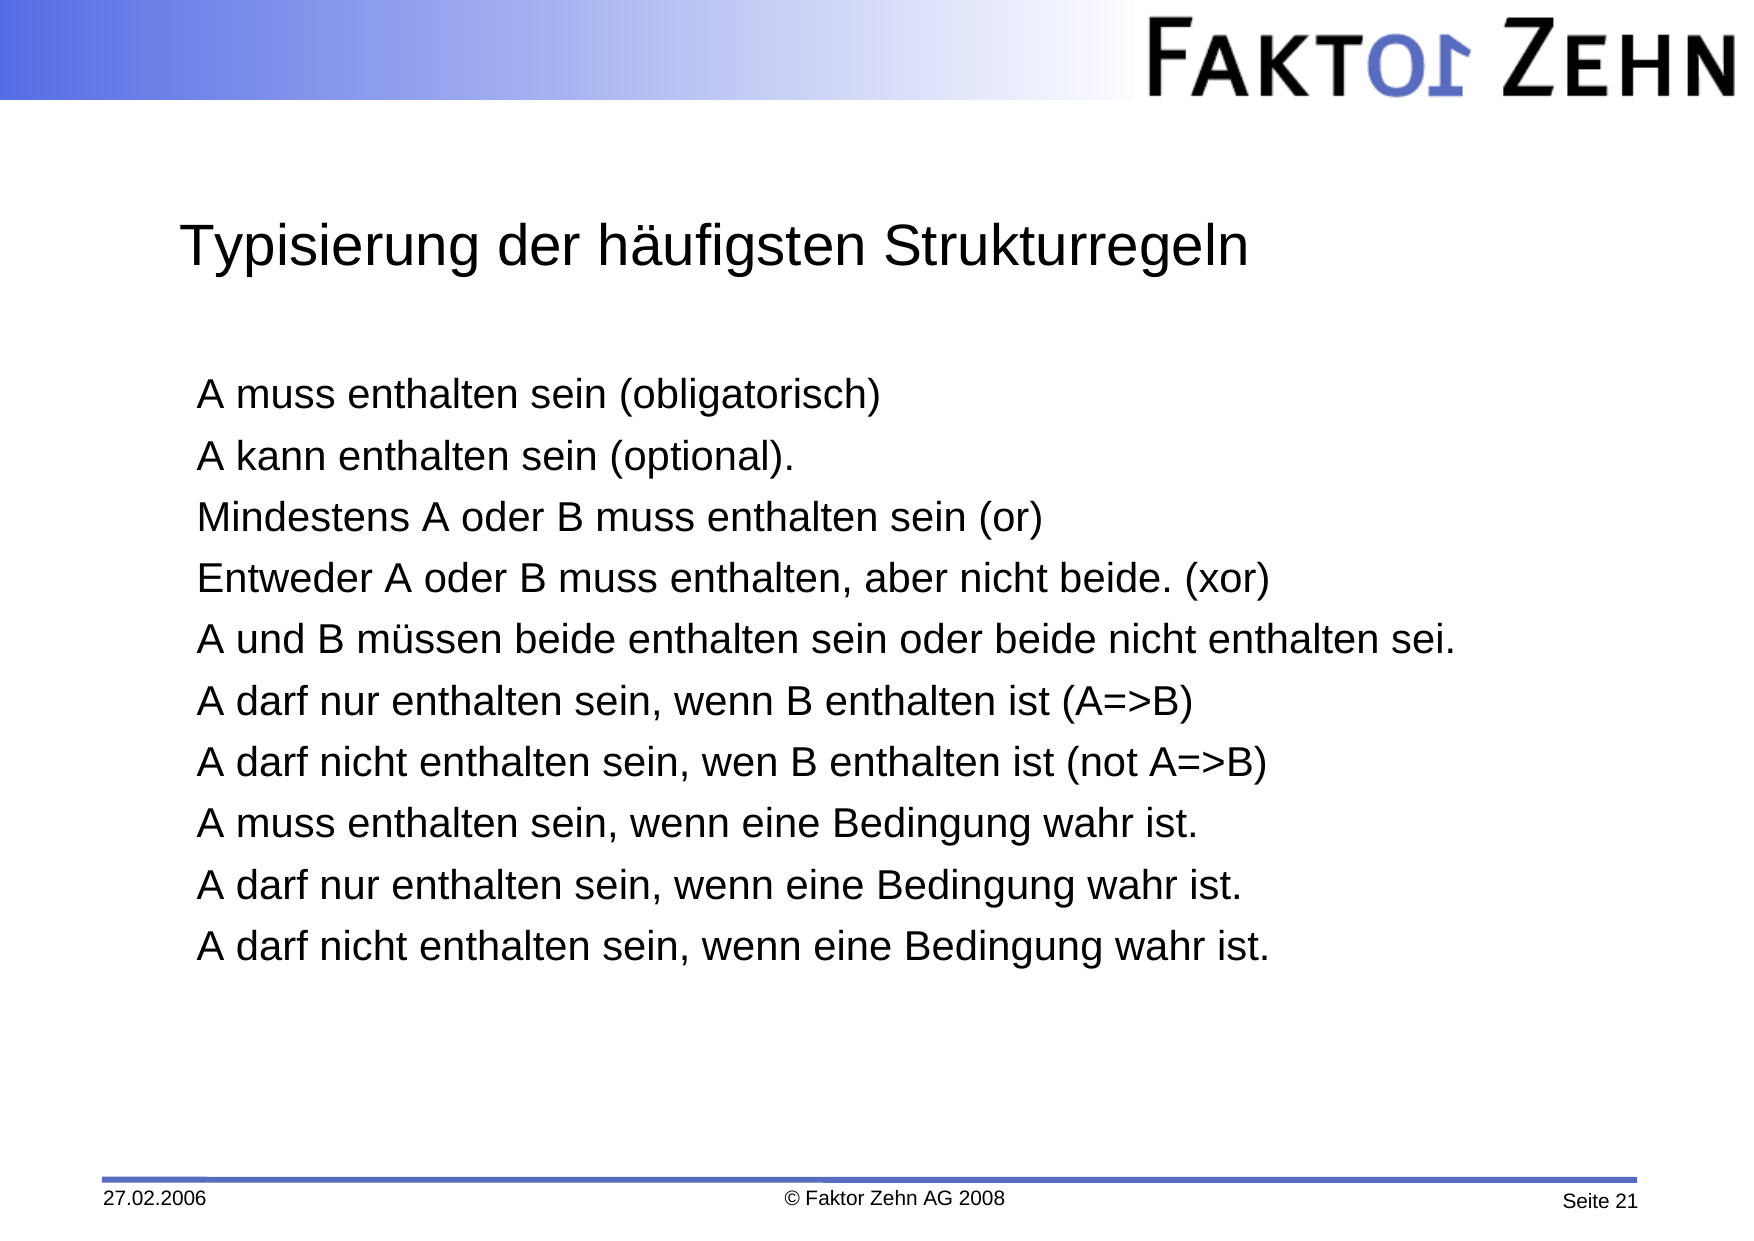

# Typisierung der häufigsten Strukturregeln
A muss enthalten sein (obligatorisch)
A kann enthalten sein (optional).
Mindestens A oder B muss enthalten sein (or)
Entweder A oder B muss enthalten, aber nicht beide. (xor)
A und B müssen beide enthalten sein oder beide nicht enthalten sei.
A darf nur enthalten sein, wenn B enthalten ist (A=>B)
A darf nicht enthalten sein, wen B enthalten ist (not A=>B)
A muss enthalten sein, wenn eine Bedingung wahr ist.
A darf nur enthalten sein, wenn eine Bedingung wahr ist.
A darf nicht enthalten sein, wenn eine Bedingung wahr ist.